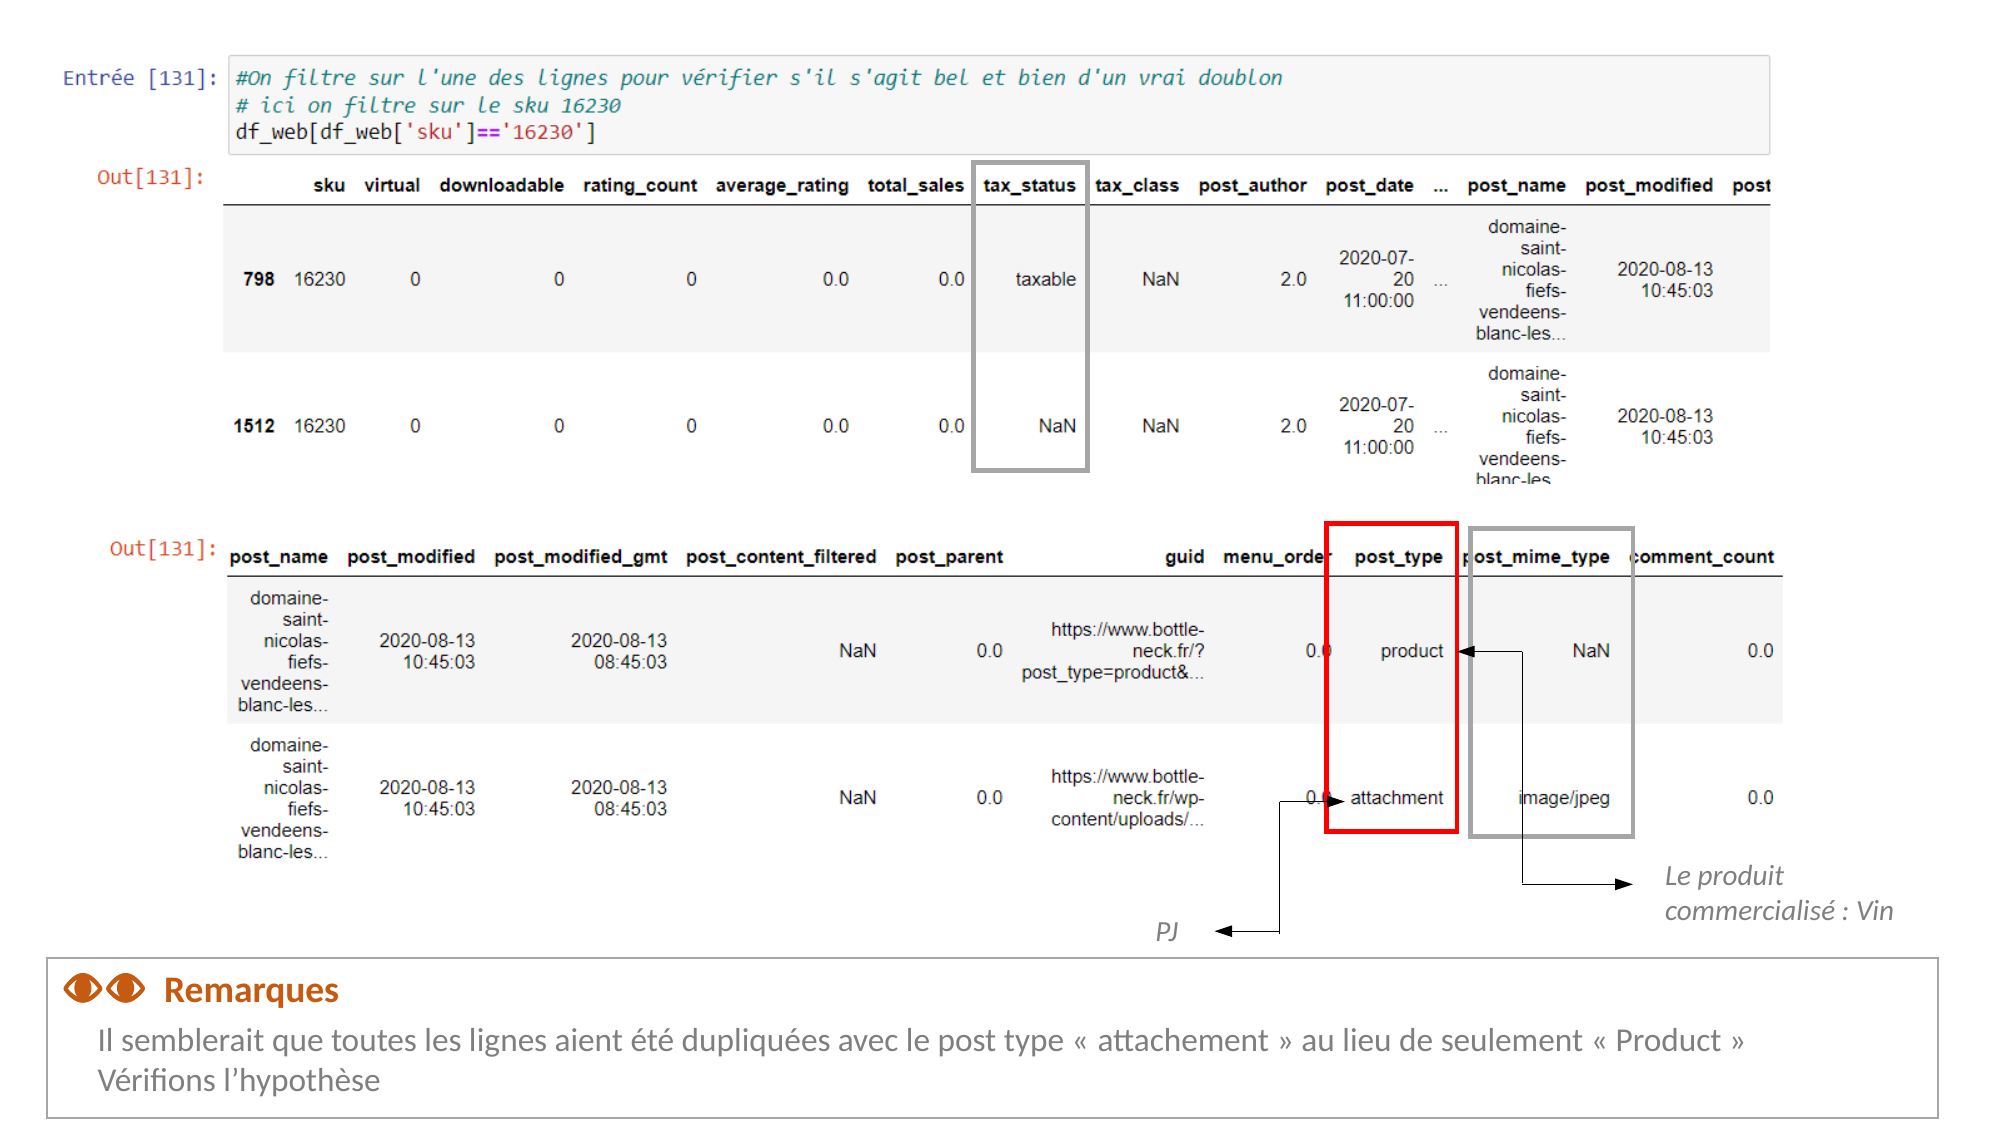

Le produit commercialisé : Vin
PJ
Remarques
Il semblerait que toutes les lignes aient été dupliquées avec le post type « attachement » au lieu de seulement « Product »
Vérifions l’hypothèse